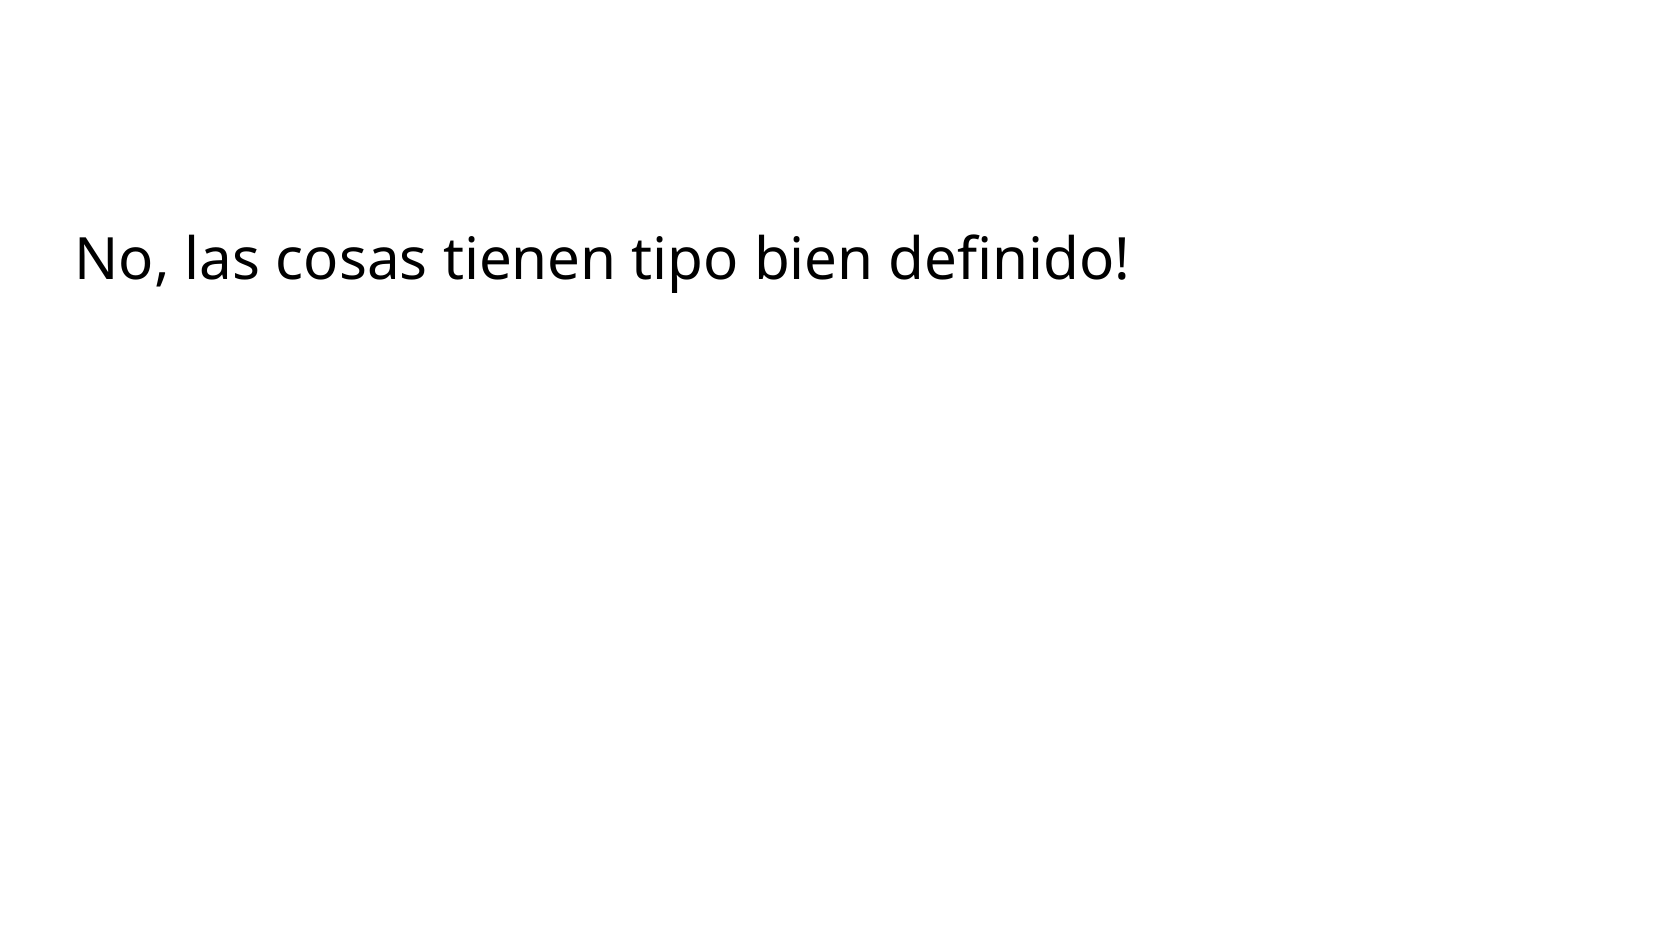

No, las cosas tienen tipo bien definido!